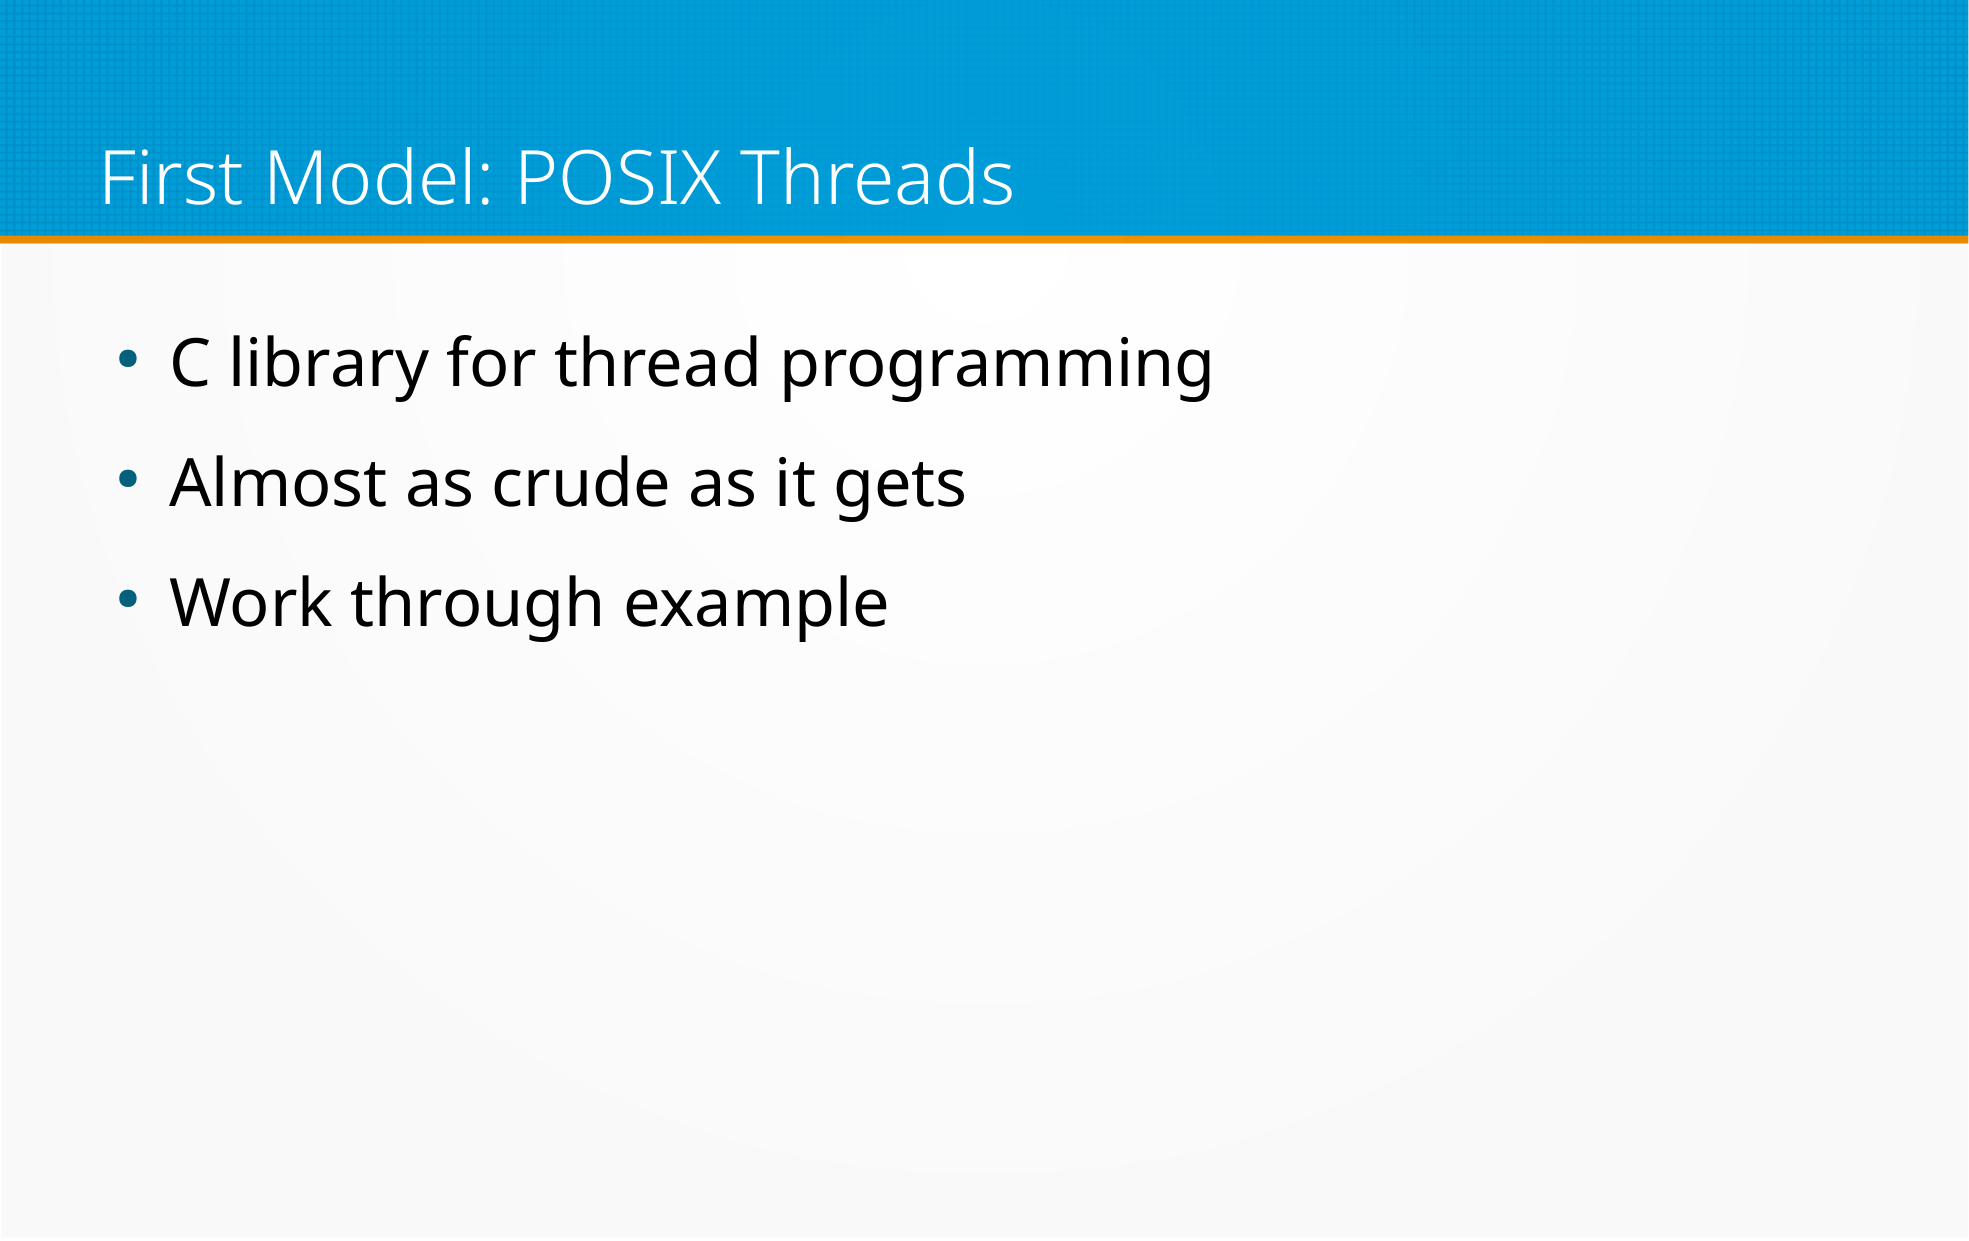

# First Model: POSIX Threads
C library for thread programming
Almost as crude as it gets
Work through example